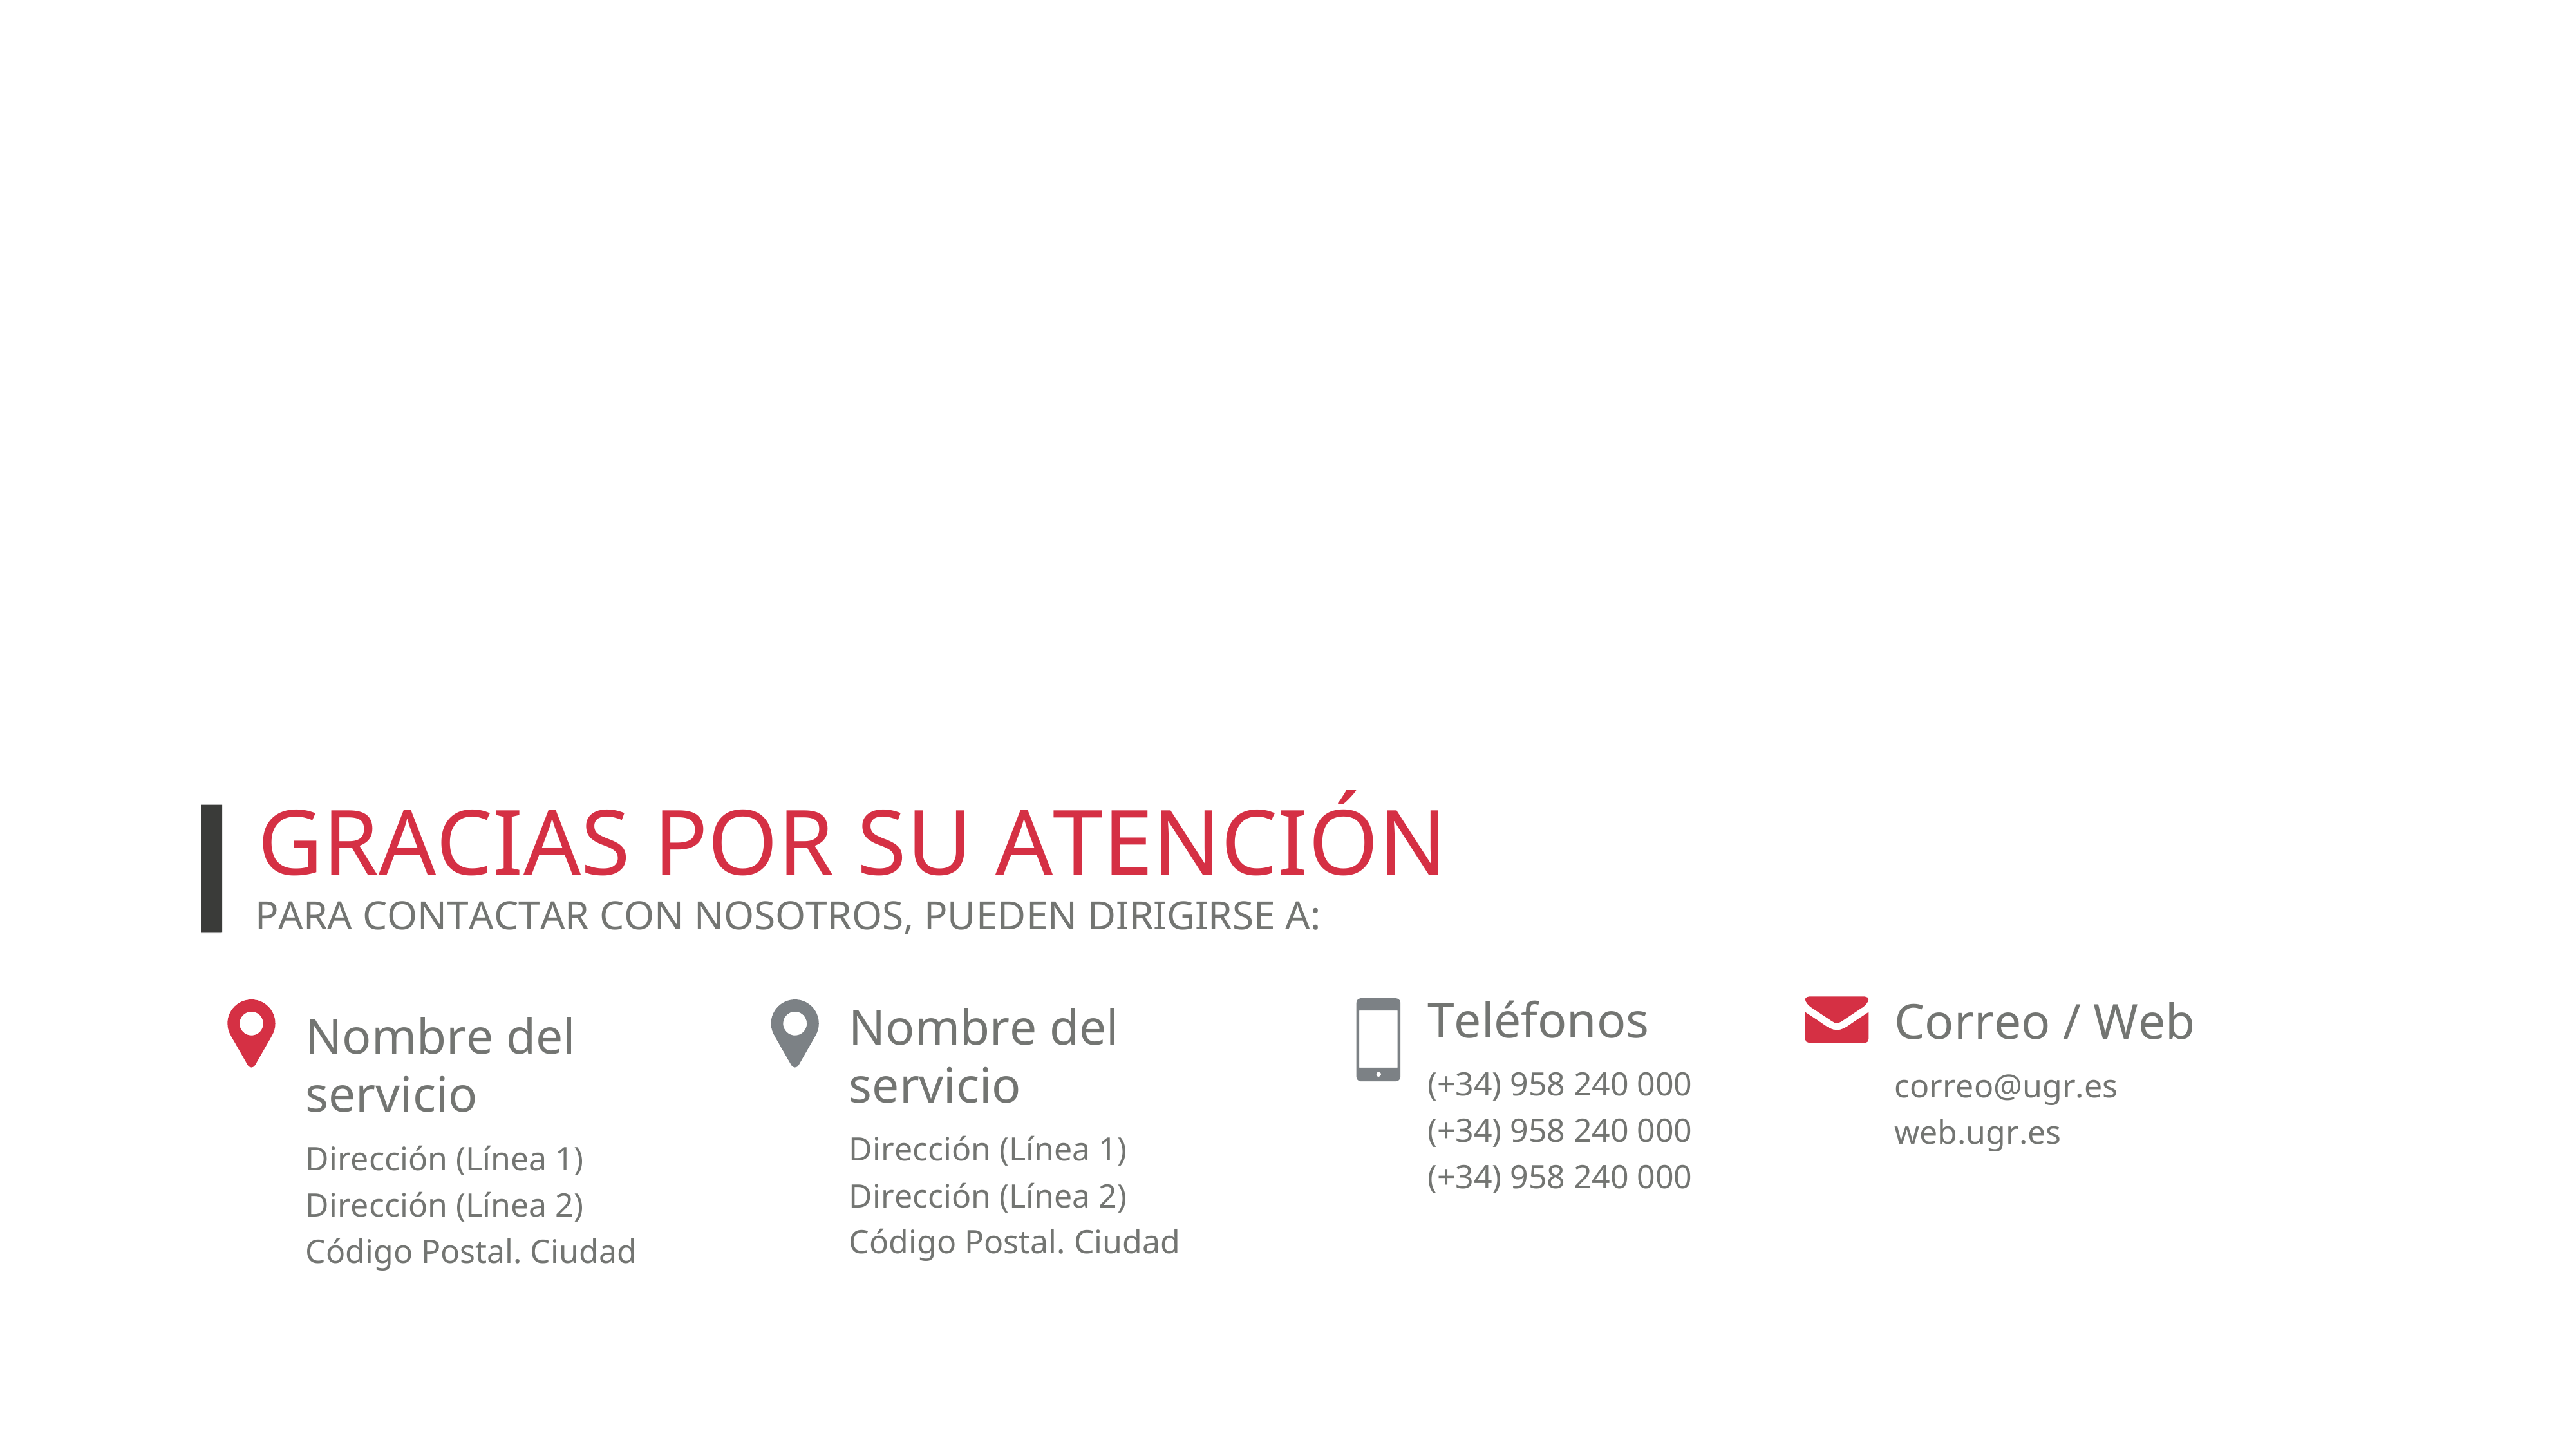

#
GRACIAS POR SU ATENCIÓN
PARA CONTACTAR CON NOSOTROS, PUEDEN DIRIGIRSE A:
Teléfonos
(+34) 958 240 000
(+34) 958 240 000
(+34) 958 240 000
Correo / Web
correo@ugr.es
web.ugr.es
Nombre del servicio
Dirección (Línea 1)
Dirección (Línea 2)
Código Postal. Ciudad
Nombre del servicio
Dirección (Línea 1)
Dirección (Línea 2)
Código Postal. Ciudad